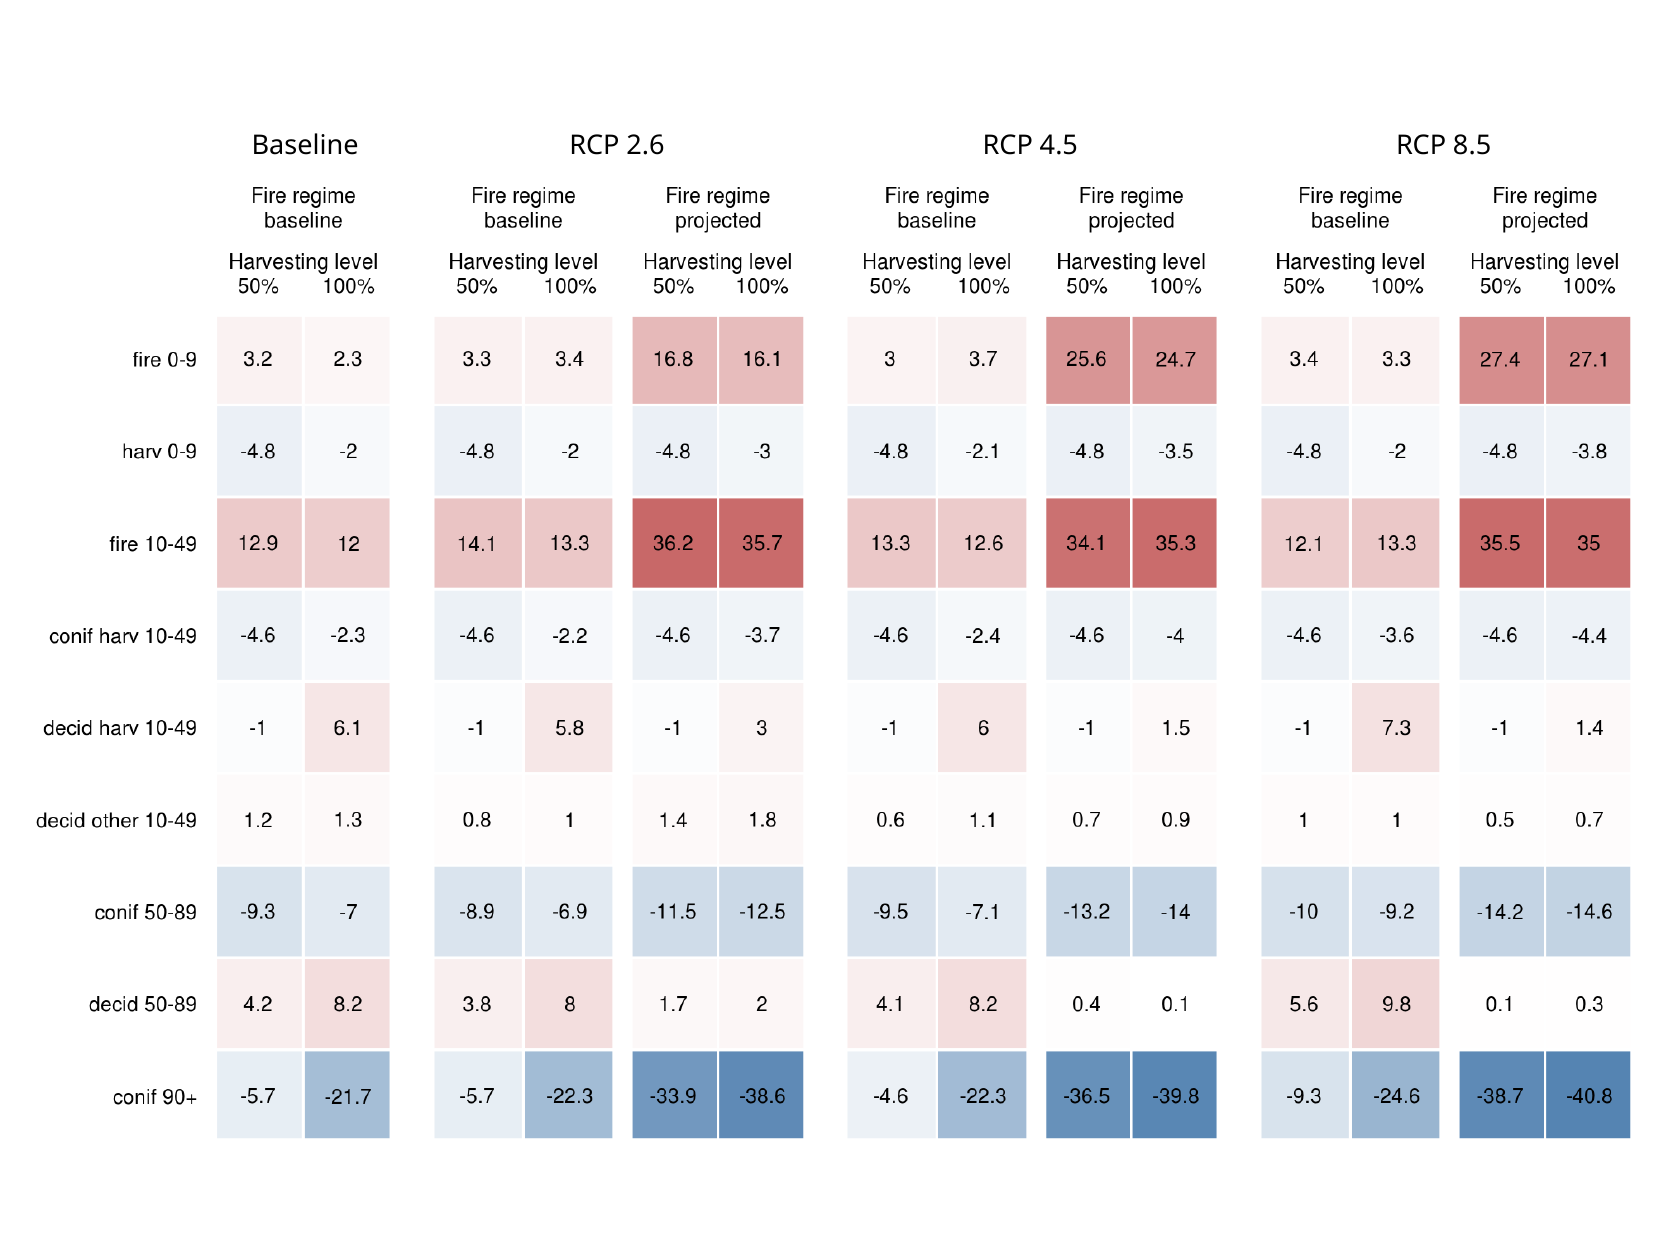

Baseline
RCP 8.5
RCP 4.5
RCP 2.6